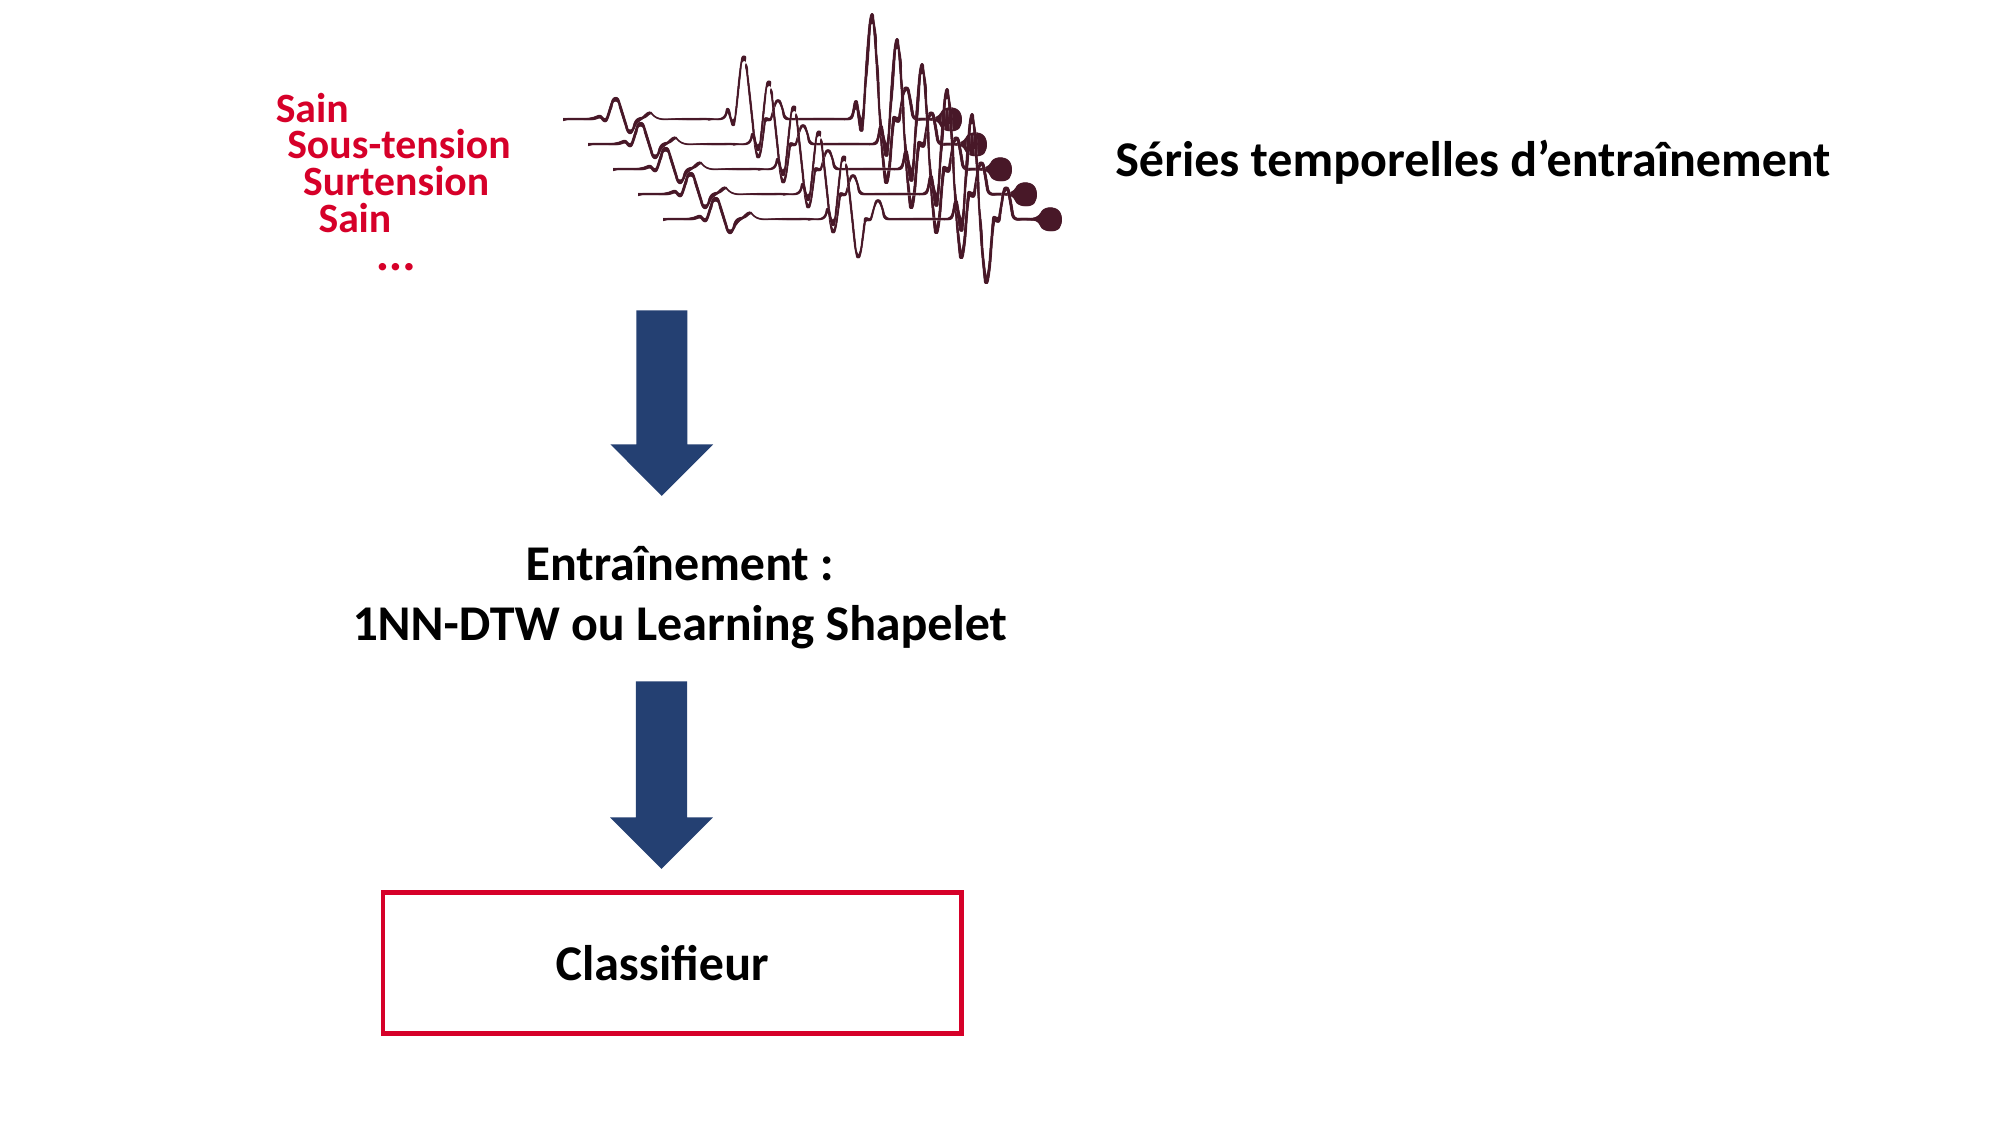

Sain
Sous-tension
Séries temporelles d’entraînement
Surtension
Sain
...
Entraînement :
1NN-DTW ou Learning Shapelet
Classifieur